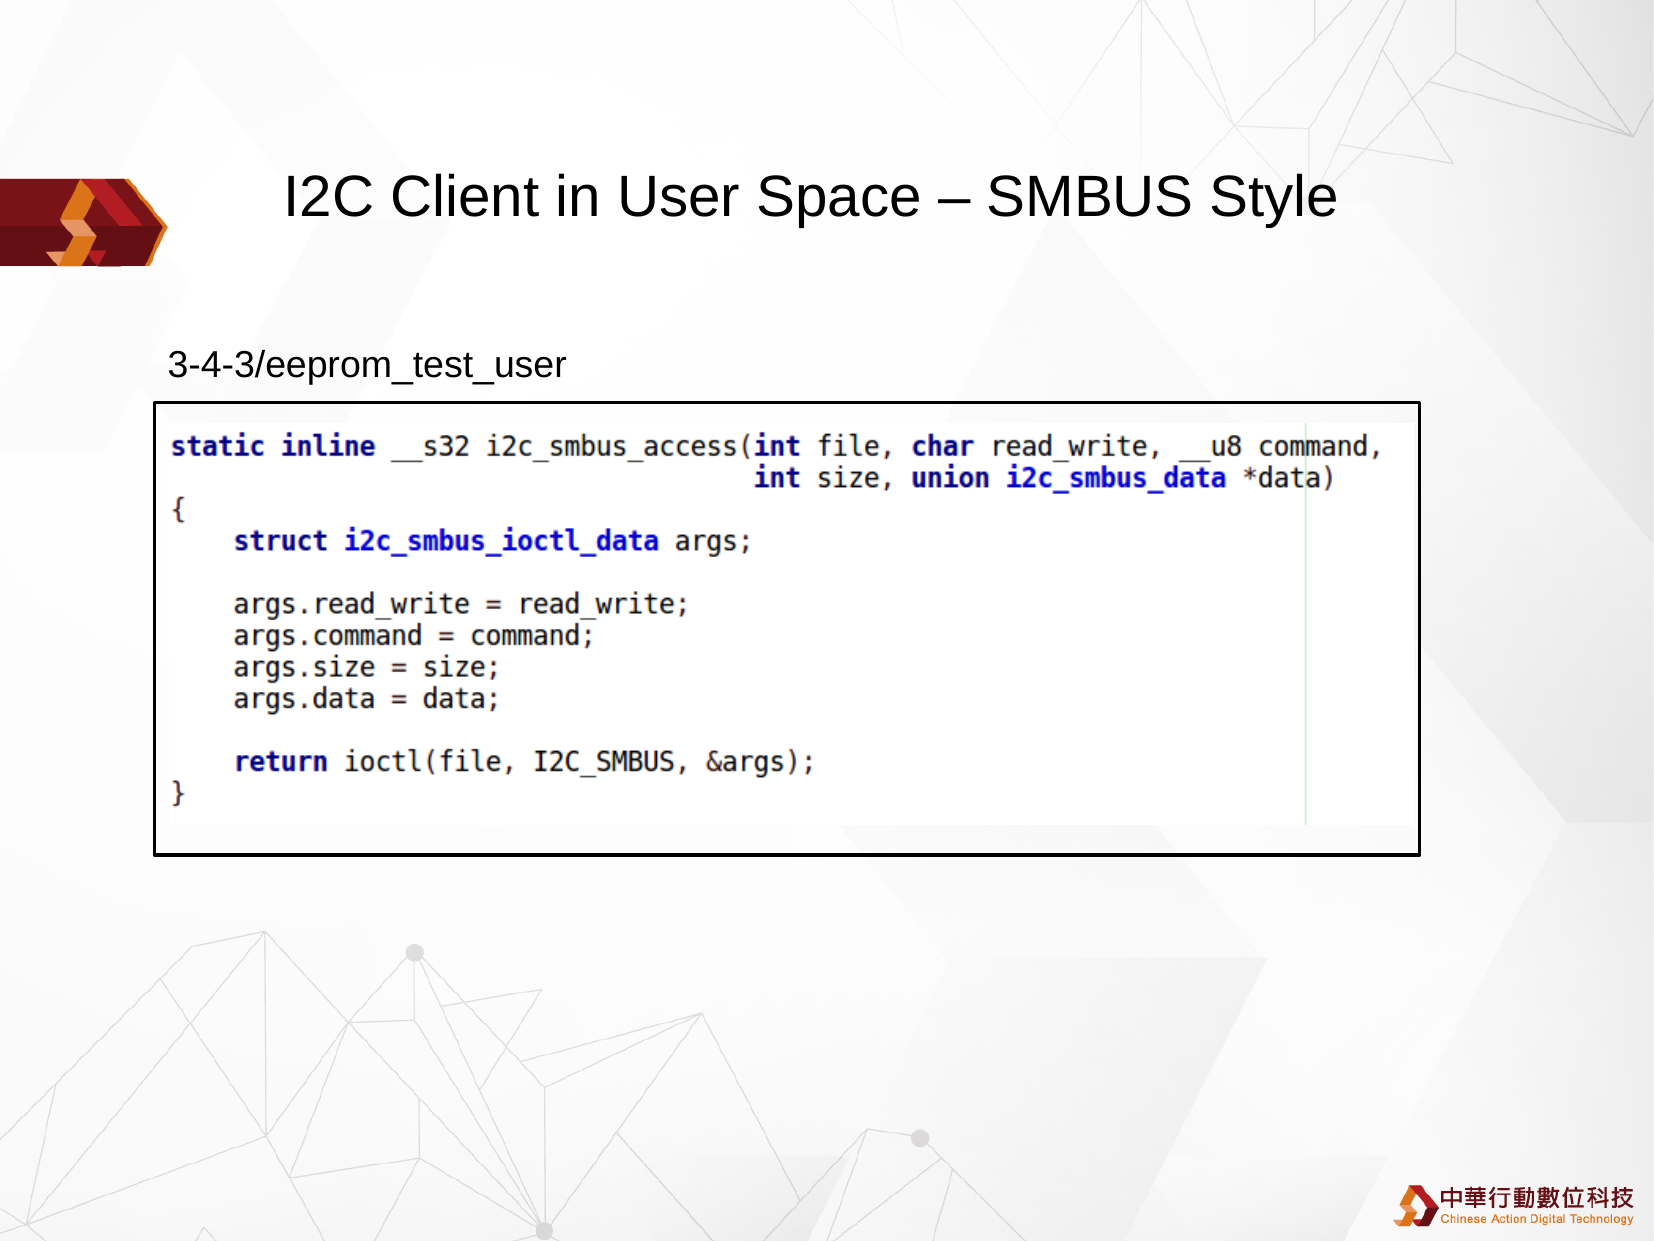

# I2C Client in User Space – SMBUS Style
3-4-3/eeprom_test_user